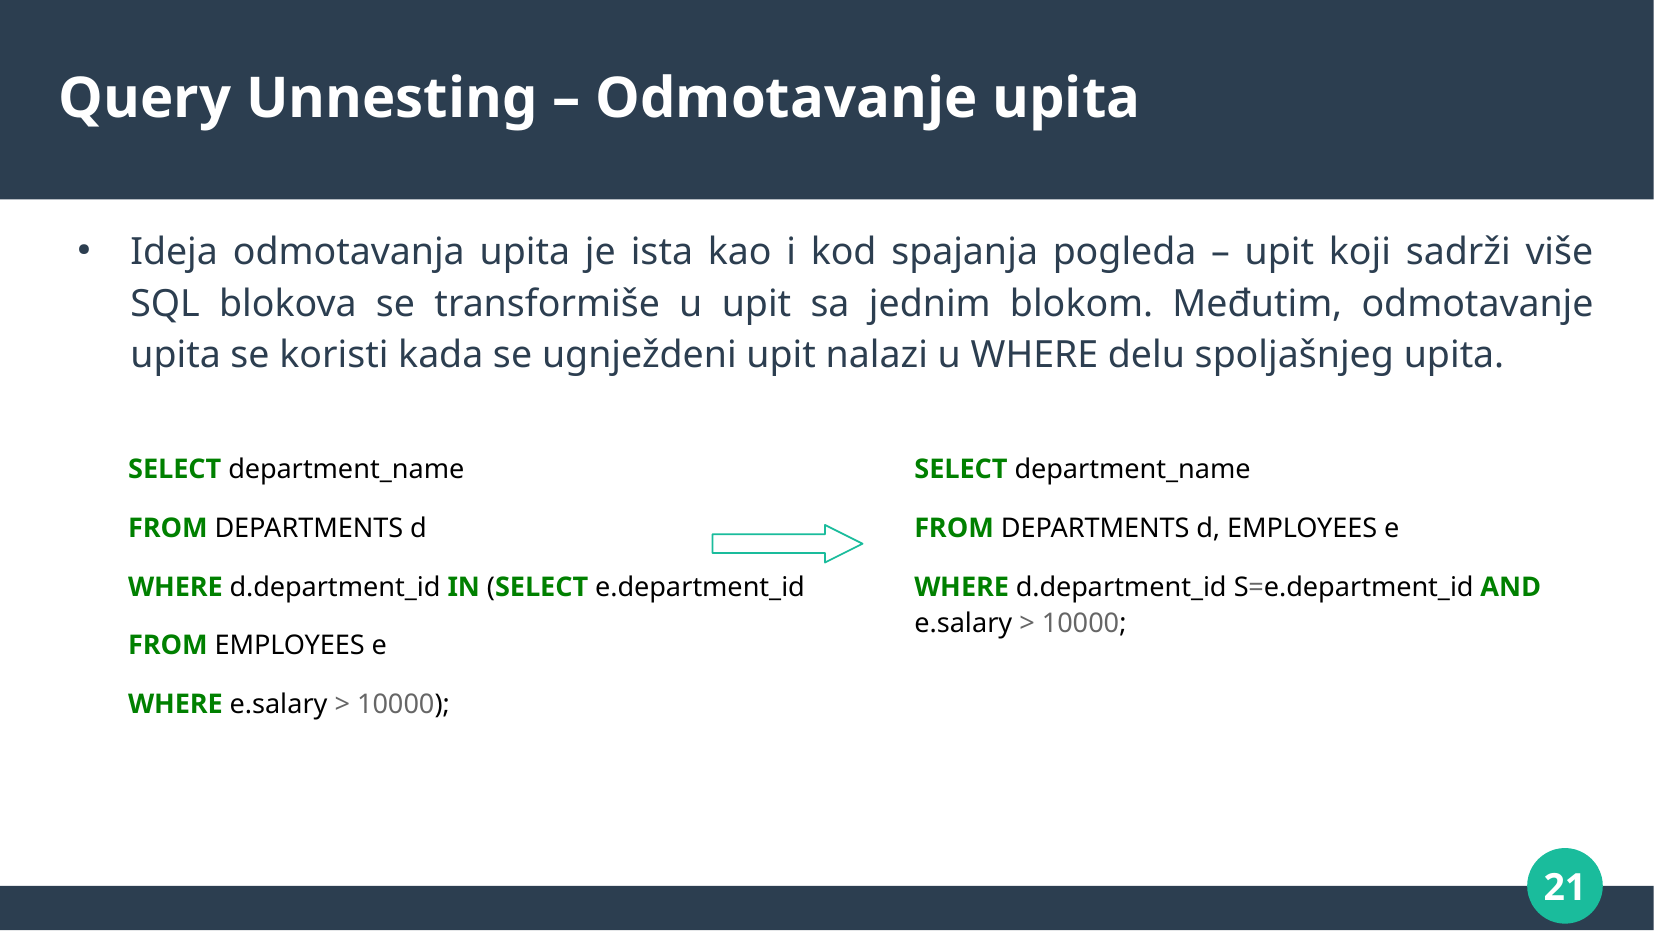

# Query Unnesting – Odmotavanje upita
Ideja odmotavanja upita je ista kao i kod spajanja pogleda – upit koji sadrži više SQL blokova se transformiše u upit sa jednim blokom. Međutim, odmotavanje upita se koristi kada se ugnježdeni upit nalazi u WHERE delu spoljašnjeg upita.
SELECT department_name
FROM DEPARTMENTS d
WHERE d.department_id IN (SELECT e.department_id
FROM EMPLOYEES e
WHERE e.salary > 10000);
SELECT department_name
FROM DEPARTMENTS d, EMPLOYEES e
WHERE d.department_id S=e.department_id AND e.salary > 10000;